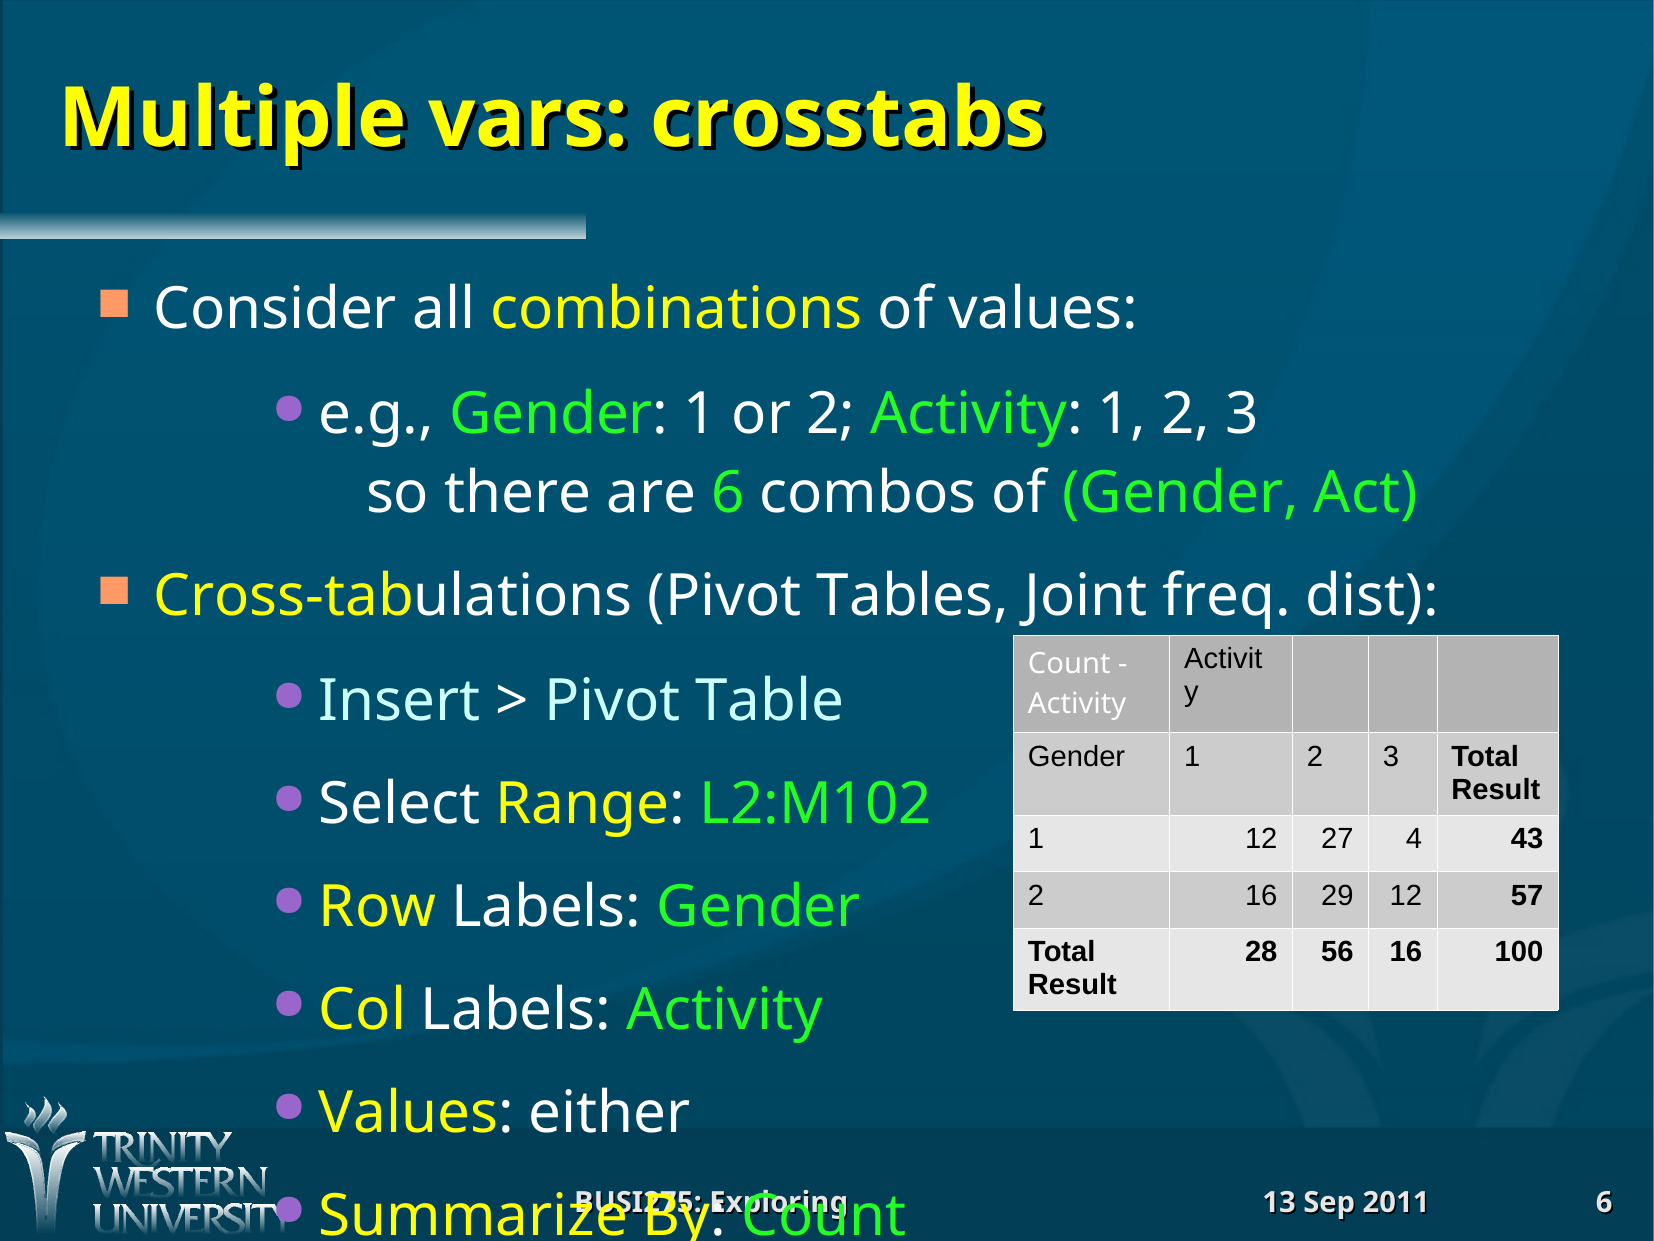

# Multiple vars: crosstabs
Consider all combinations of values:
e.g., Gender: 1 or 2; Activity: 1, 2, 3
so there are 6 combos of (Gender, Act)
Cross-tabulations (Pivot Tables, Joint freq. dist):
Insert > Pivot Table
Select Range: L2:M102
Row Labels: Gender
Col Labels: Activity
Values: either
Summarize By: Count
| Count - Activity | Activity | | | |
| --- | --- | --- | --- | --- |
| Gender | 1 | 2 | 3 | Total Result |
| 1 | 12 | 27 | 4 | 43 |
| 2 | 16 | 29 | 12 | 57 |
| Total Result | 28 | 56 | 16 | 100 |
BUSI275: Exploring
13 Sep 2011
6